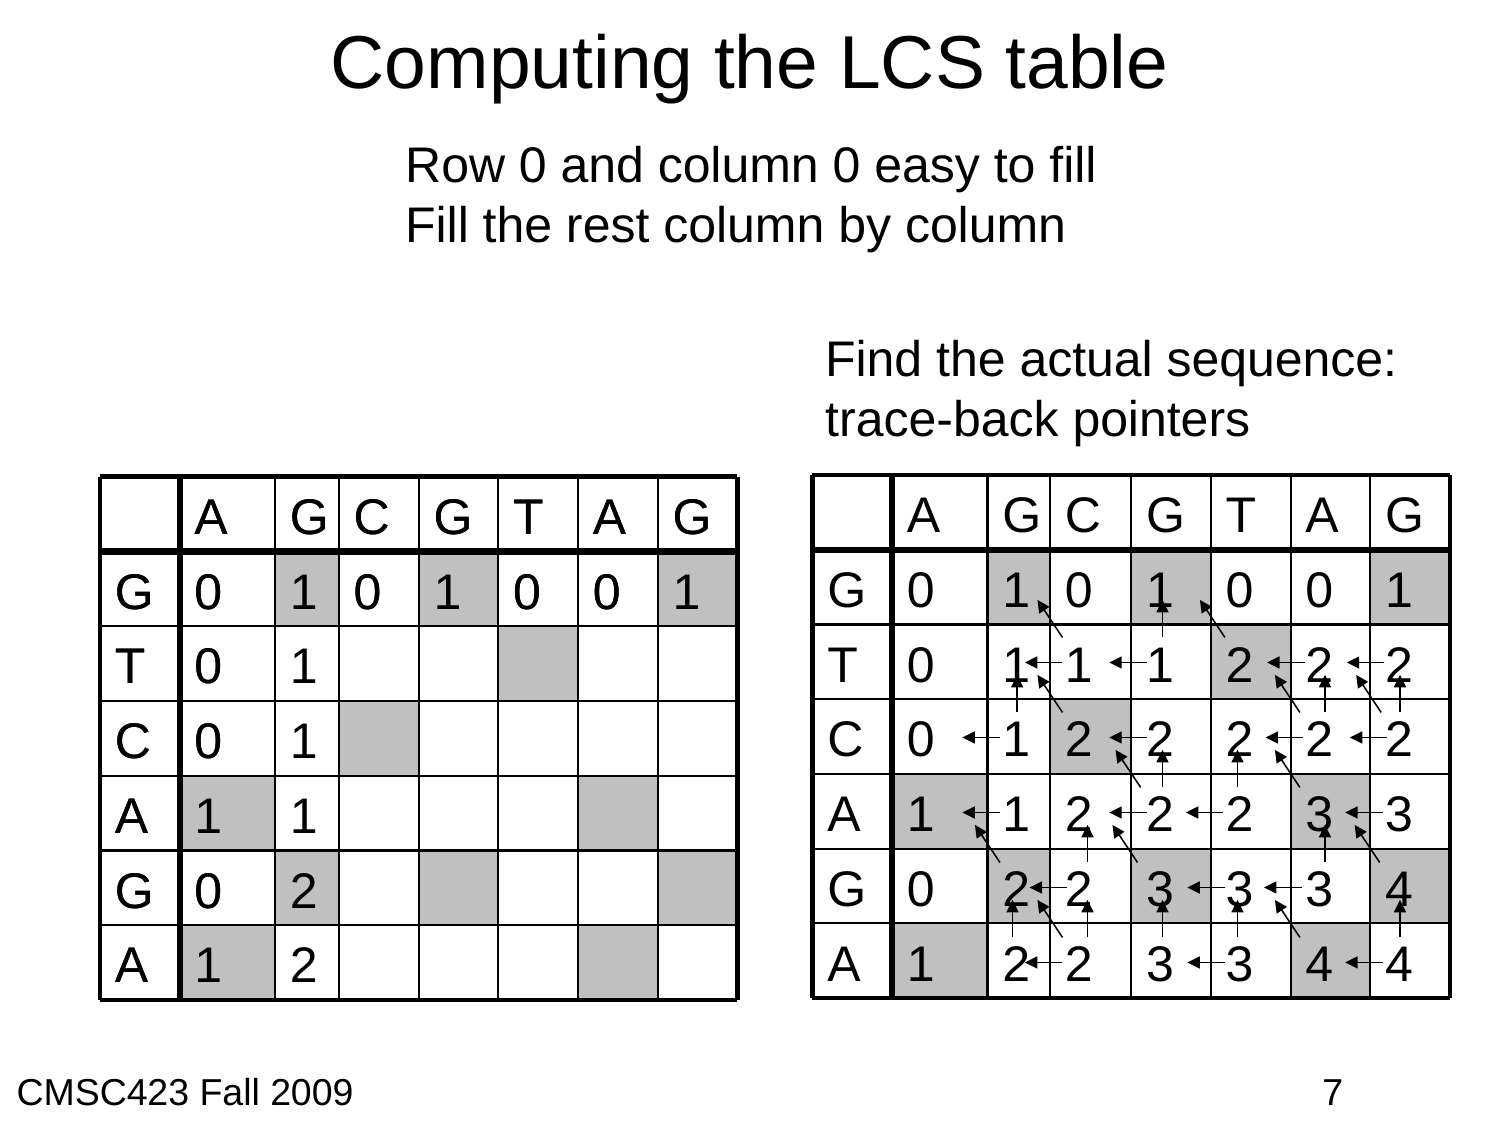

# Computing the LCS table
Row 0 and column 0 easy to fill
Fill the rest column by column
Find the actual sequence:
trace-back pointers
A
G
C
G
T
A
G
G
0
1
0
1
0
0
1
T
0
1
1
1
2
2
2
C
0
1
2
2
2
2
2
A
1
1
2
2
2
3
3
G
0
2
2
3
3
3
4
A
1
2
2
3
3
4
4
A
G
C
G
T
A
G
G
0
1
0
1
0
0
0
T
0
C
0
A
1
G
0
A
1
A
G
C
G
T
A
G
G
0
1
0
1
0
0
1
T
0
1
C
0
1
A
1
1
G
0
2
A
1
2
CMSC423 Fall 2009
7